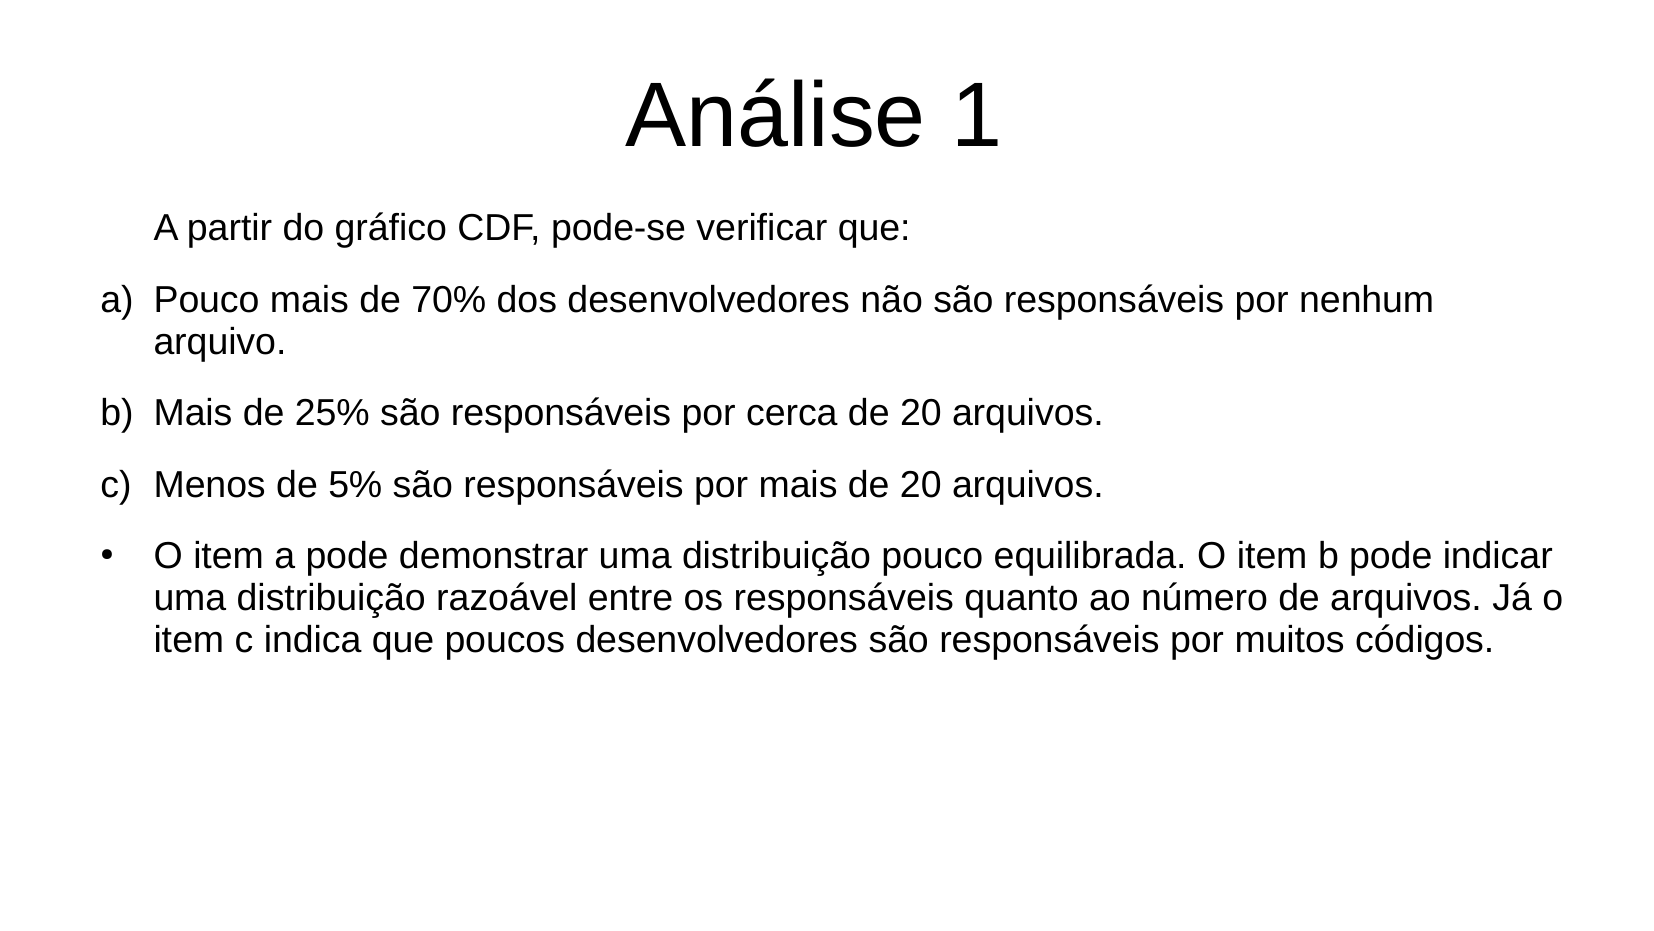

# Análise 1
A partir do gráfico CDF, pode-se verificar que:
Pouco mais de 70% dos desenvolvedores não são responsáveis por nenhum arquivo.
Mais de 25% são responsáveis por cerca de 20 arquivos.
Menos de 5% são responsáveis por mais de 20 arquivos.
O item a pode demonstrar uma distribuição pouco equilibrada. O item b pode indicar uma distribuição razoável entre os responsáveis quanto ao número de arquivos. Já o item c indica que poucos desenvolvedores são responsáveis por muitos códigos.